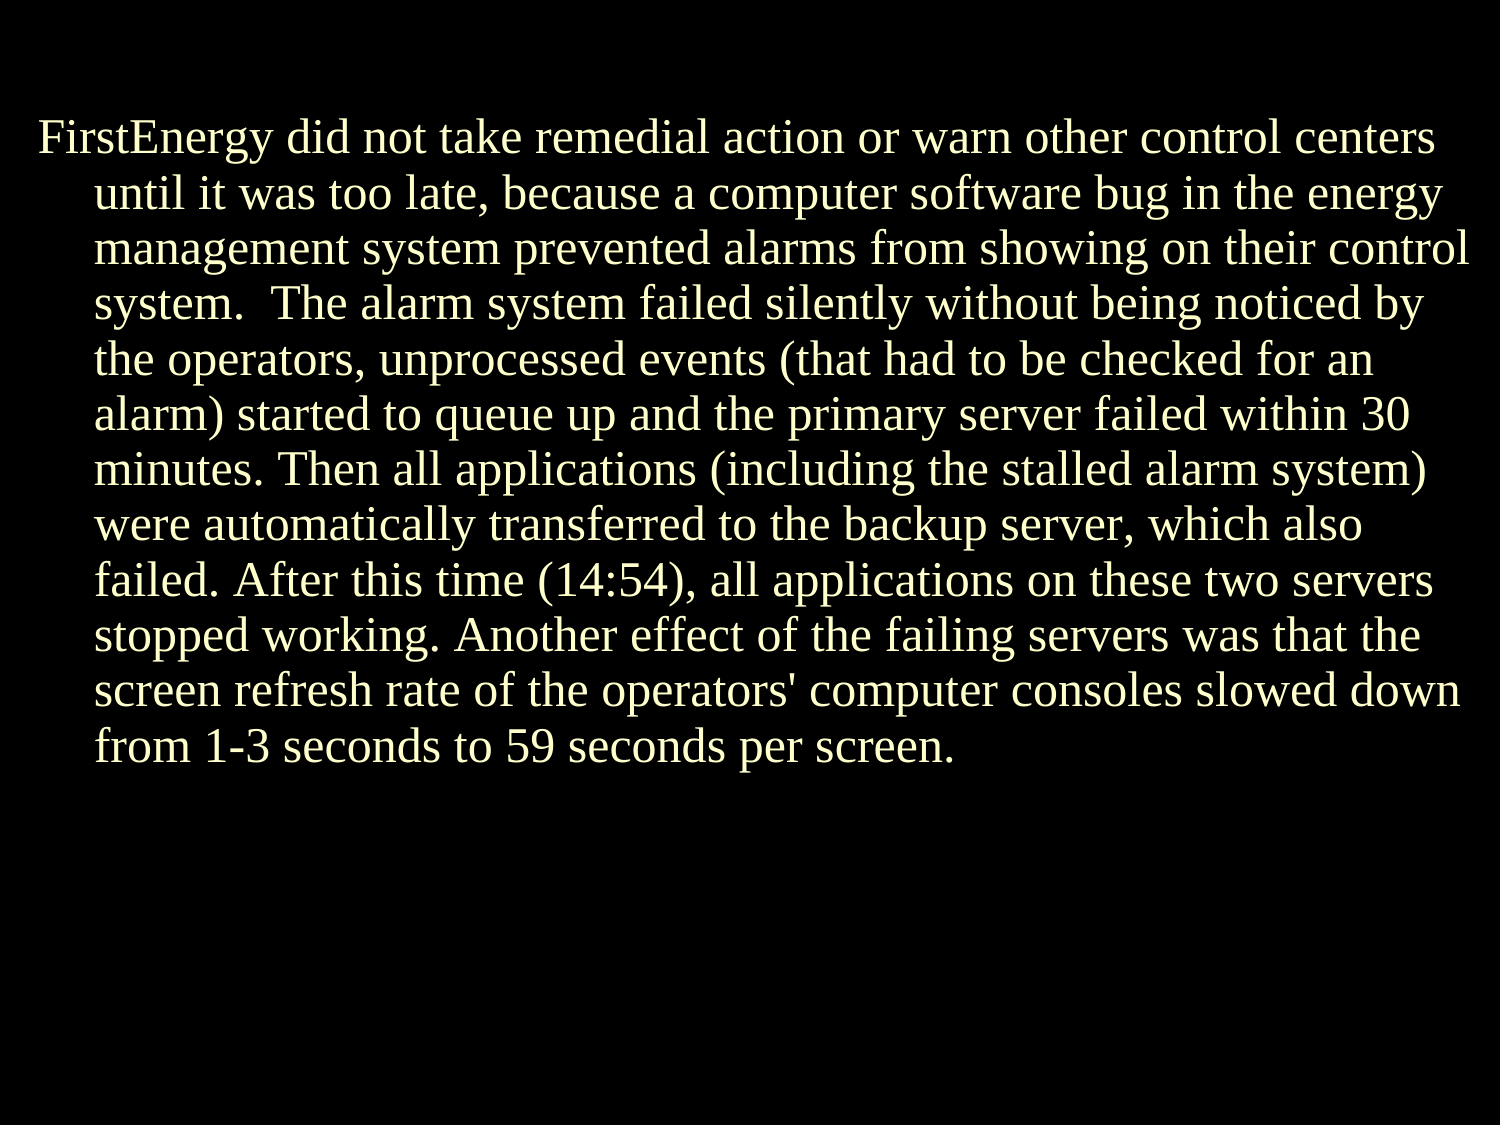

# FirstEnergy did not take remedial action or warn other control centers until it was too late, because a computer software bug in the energy management system prevented alarms from showing on their control system. The alarm system failed silently without being noticed by the operators, unprocessed events (that had to be checked for an alarm) started to queue up and the primary server failed within 30 minutes. Then all applications (including the stalled alarm system) were automatically transferred to the backup server, which also failed. After this time (14:54), all applications on these two servers stopped working. Another effect of the failing servers was that the screen refresh rate of the operators' computer consoles slowed down from 1-3 seconds to 59 seconds per screen.